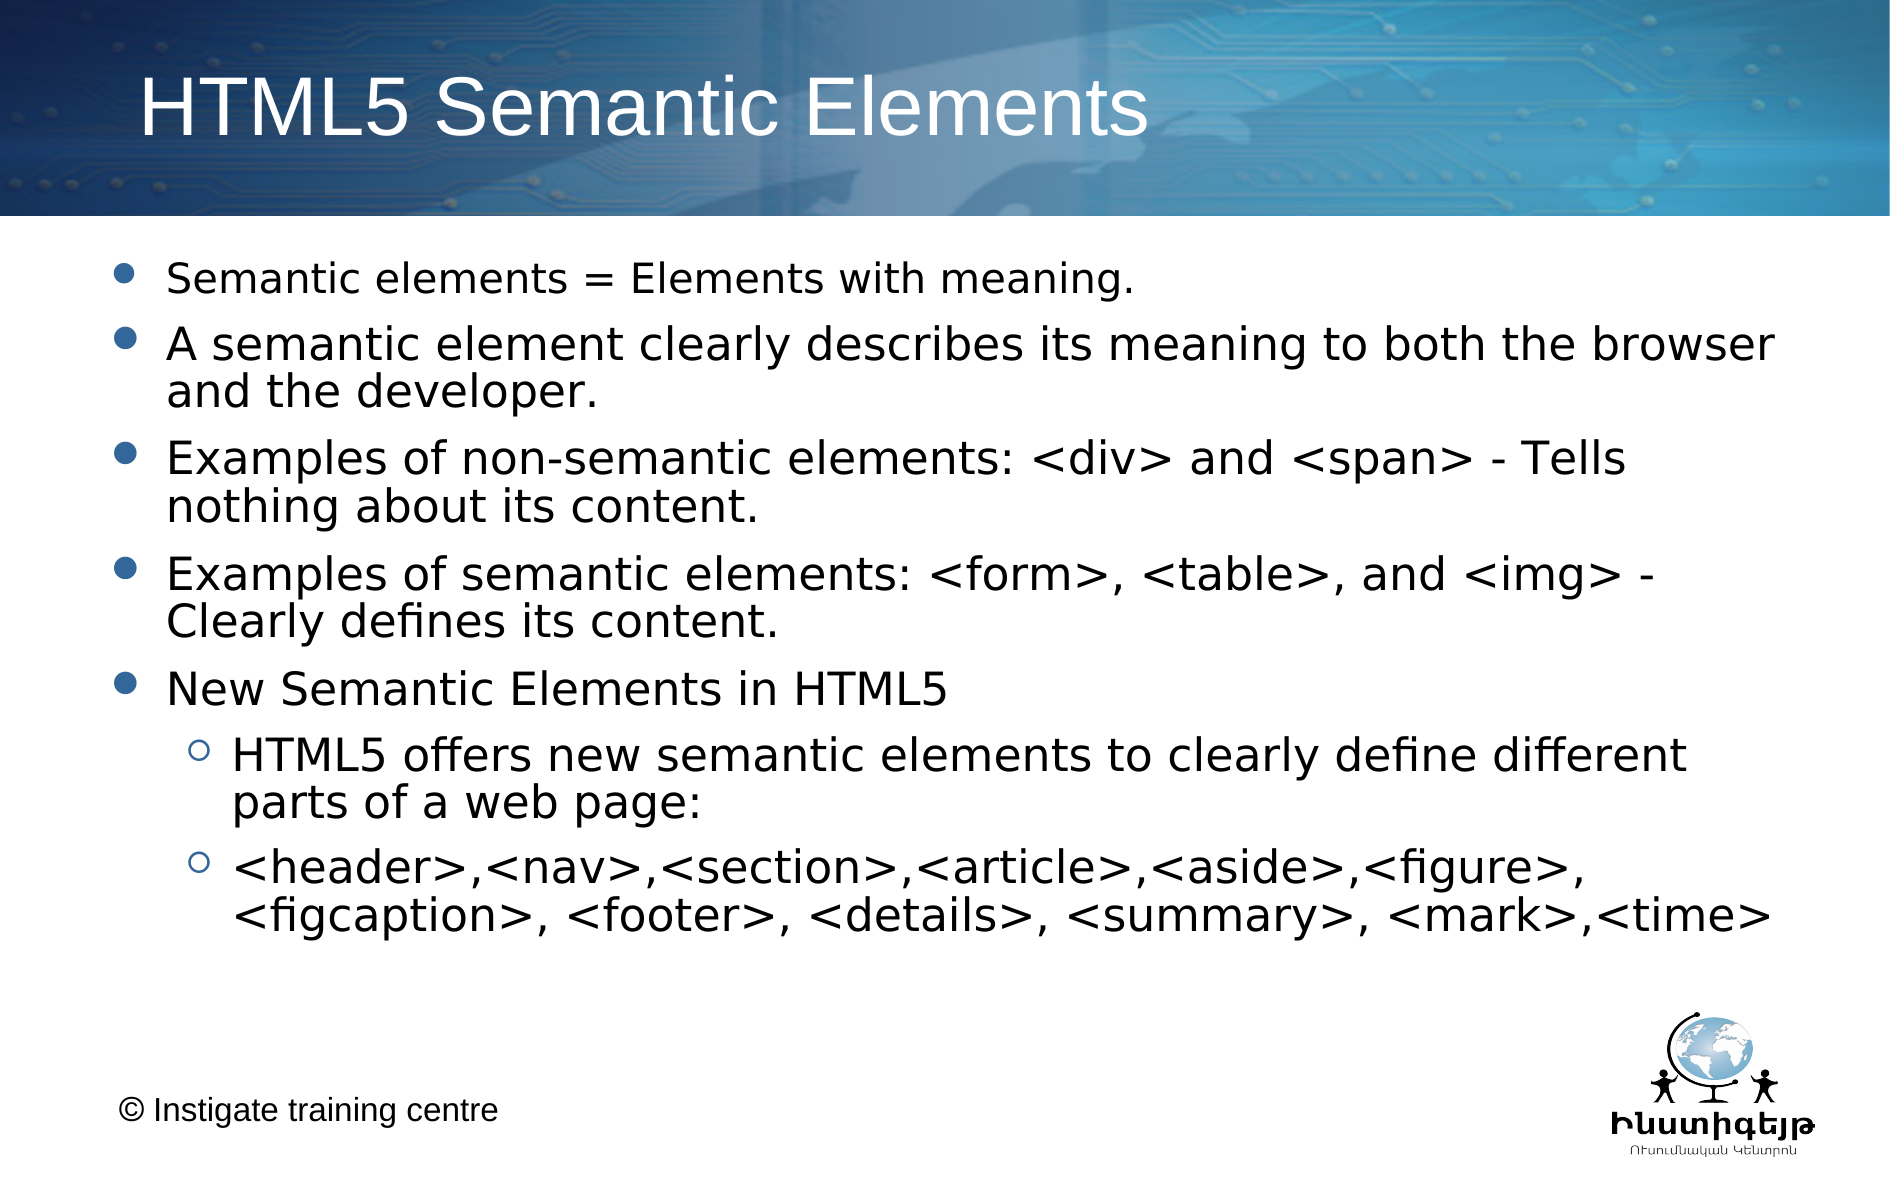

HTML5 Semantic Elements
# Semantic elements = Elements with meaning.
A semantic element clearly describes its meaning to both the browser and the developer.
Examples of non-semantic elements: <div> and <span> - Tells nothing about its content.
Examples of semantic elements: <form>, <table>, and <img> - Clearly defines its content.
New Semantic Elements in HTML5
HTML5 offers new semantic elements to clearly define different parts of a web page:
<header>,<nav>,<section>,<article>,<aside>,<figure>, <figcaption>, <footer>, <details>, <summary>, <mark>,<time>